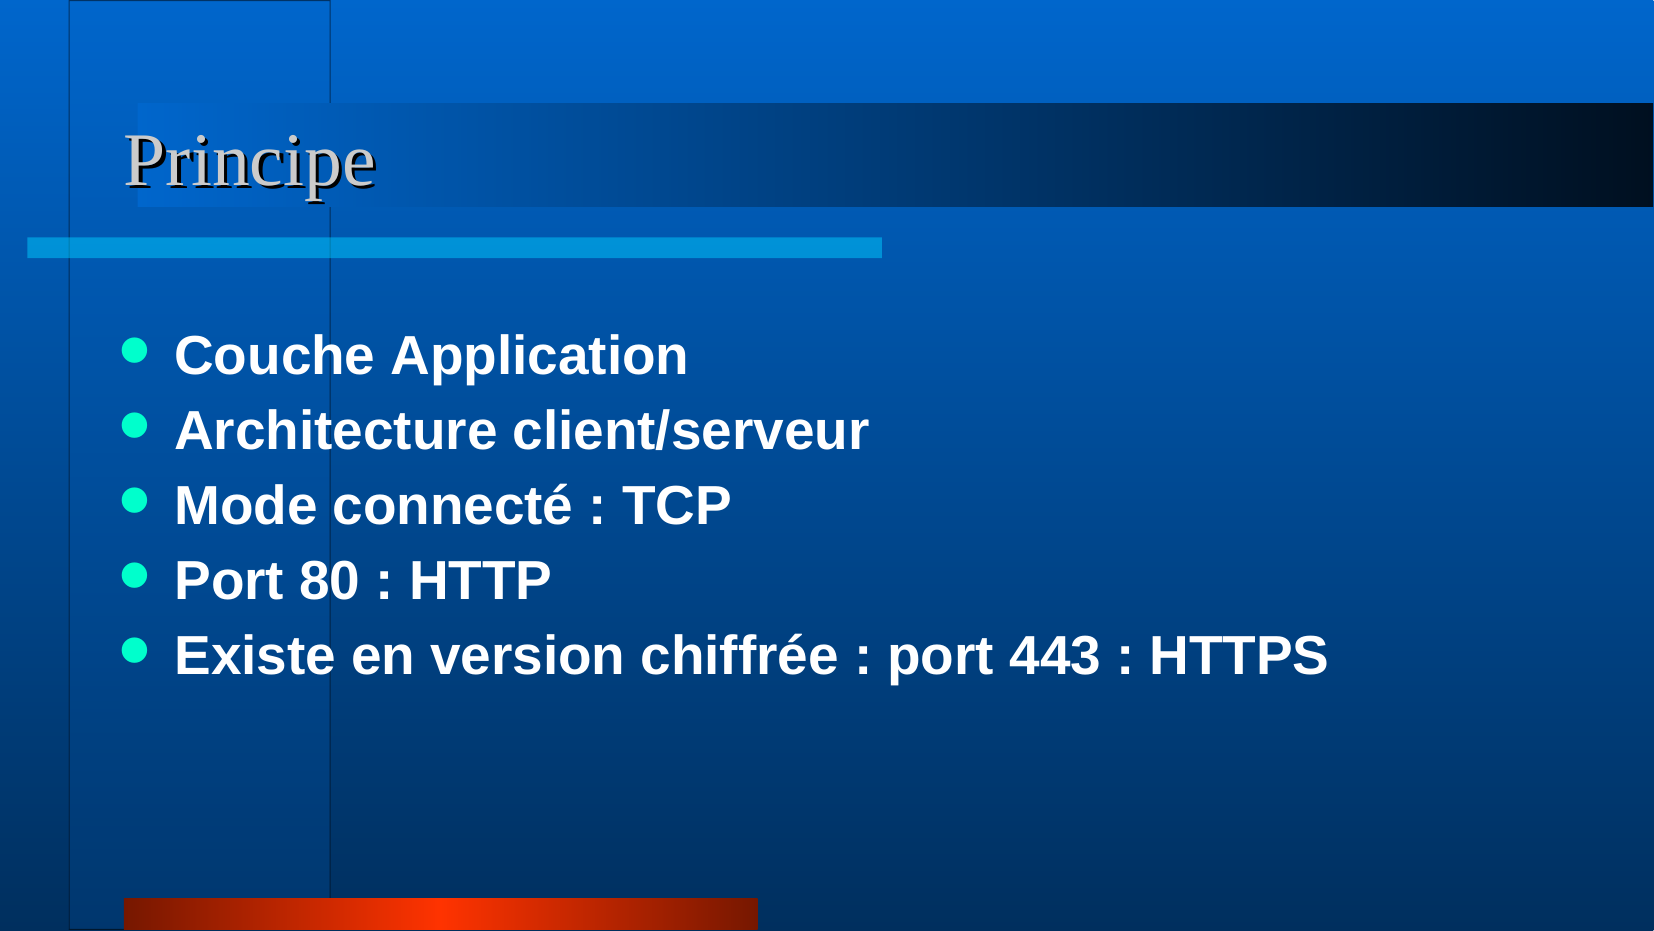

# Principe
Couche Application
Architecture client/serveur
Mode connecté : TCP
Port 80 : HTTP
Existe en version chiffrée : port 443 : HTTPS